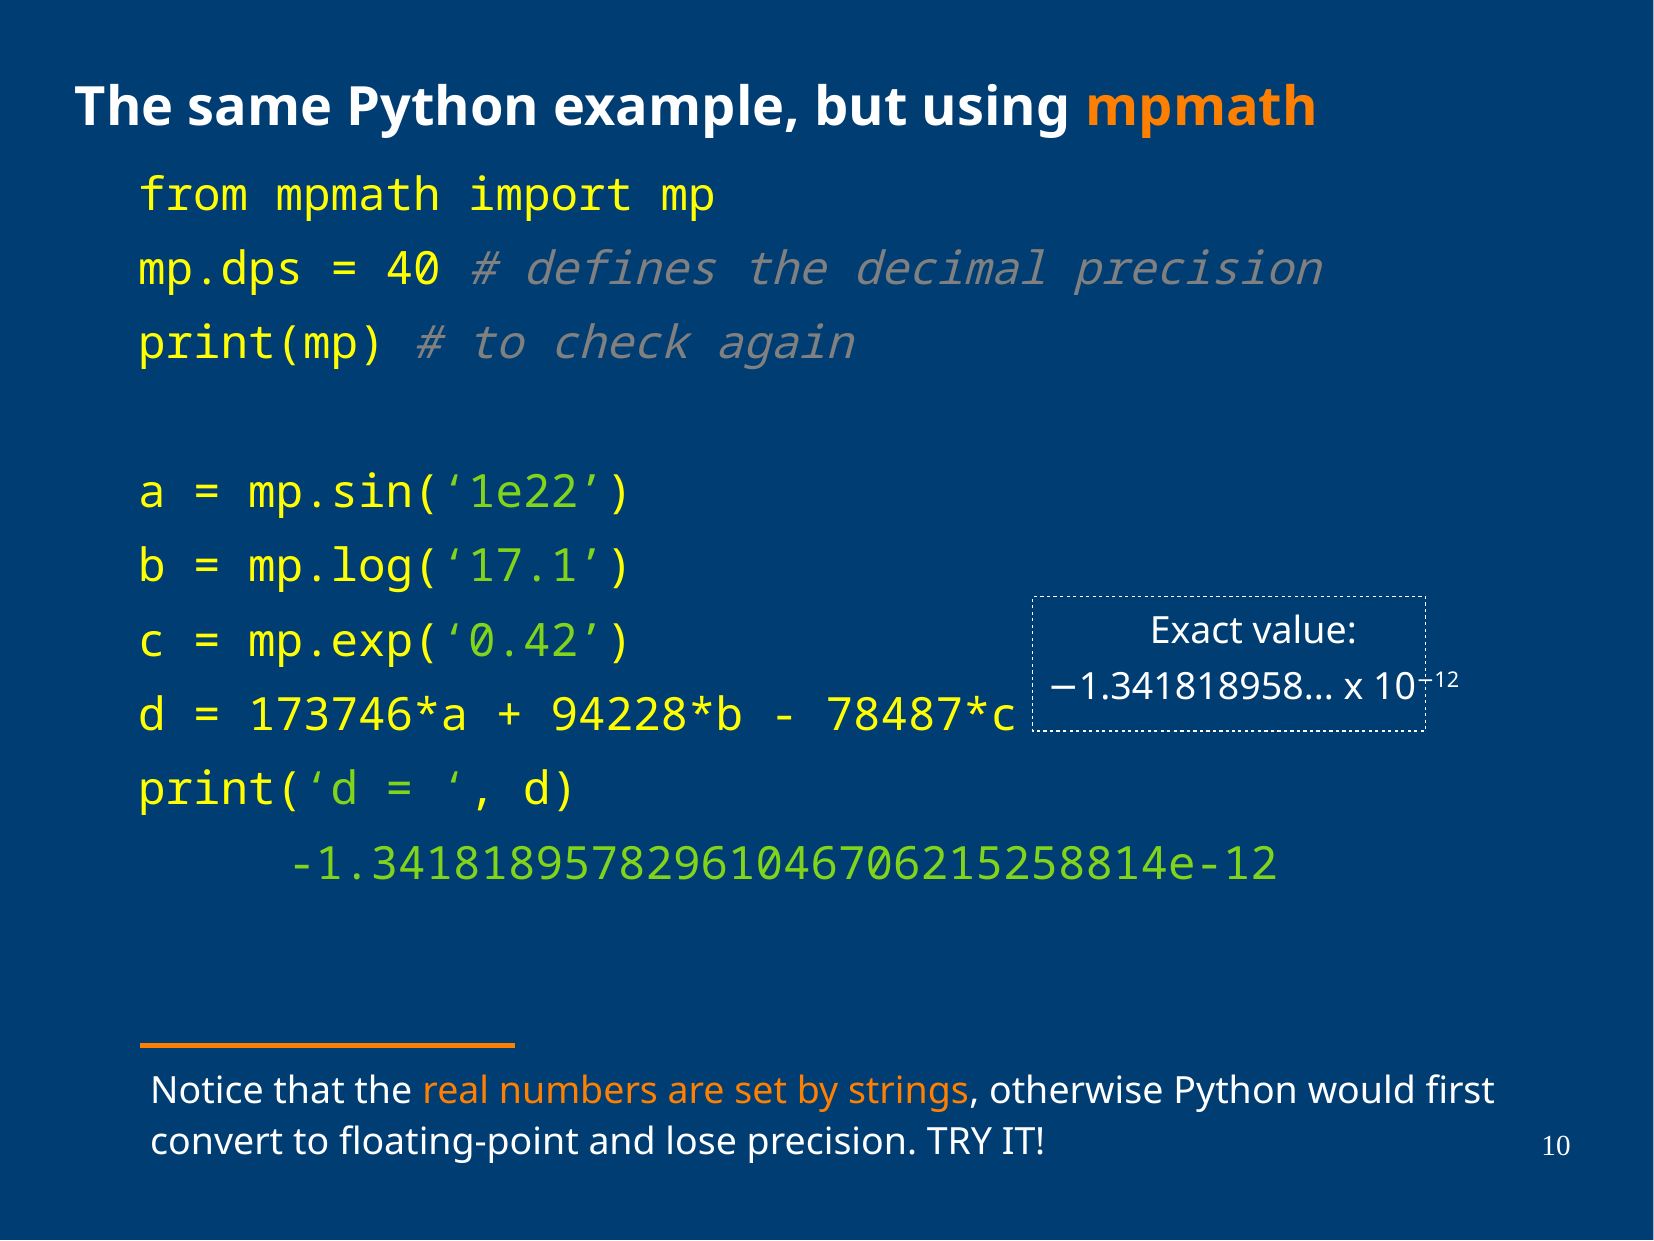

The same Python example, but using mpmath
from mpmath import mp
mp.dps = 40 # defines the decimal precision
print(mp) # to check again
a = mp.sin(‘1e22’)
b = mp.log(‘17.1’)
c = mp.exp(‘0.42’)
d = 173746*a + 94228*b - 78487*c
print(‘d = ‘, d)
		-1.34181895782961046706215258814e-12
Exact value:
−1.341818958... x 10−12
Notice that the real numbers are set by strings, otherwise Python would first convert to floating-point and lose precision. TRY IT!